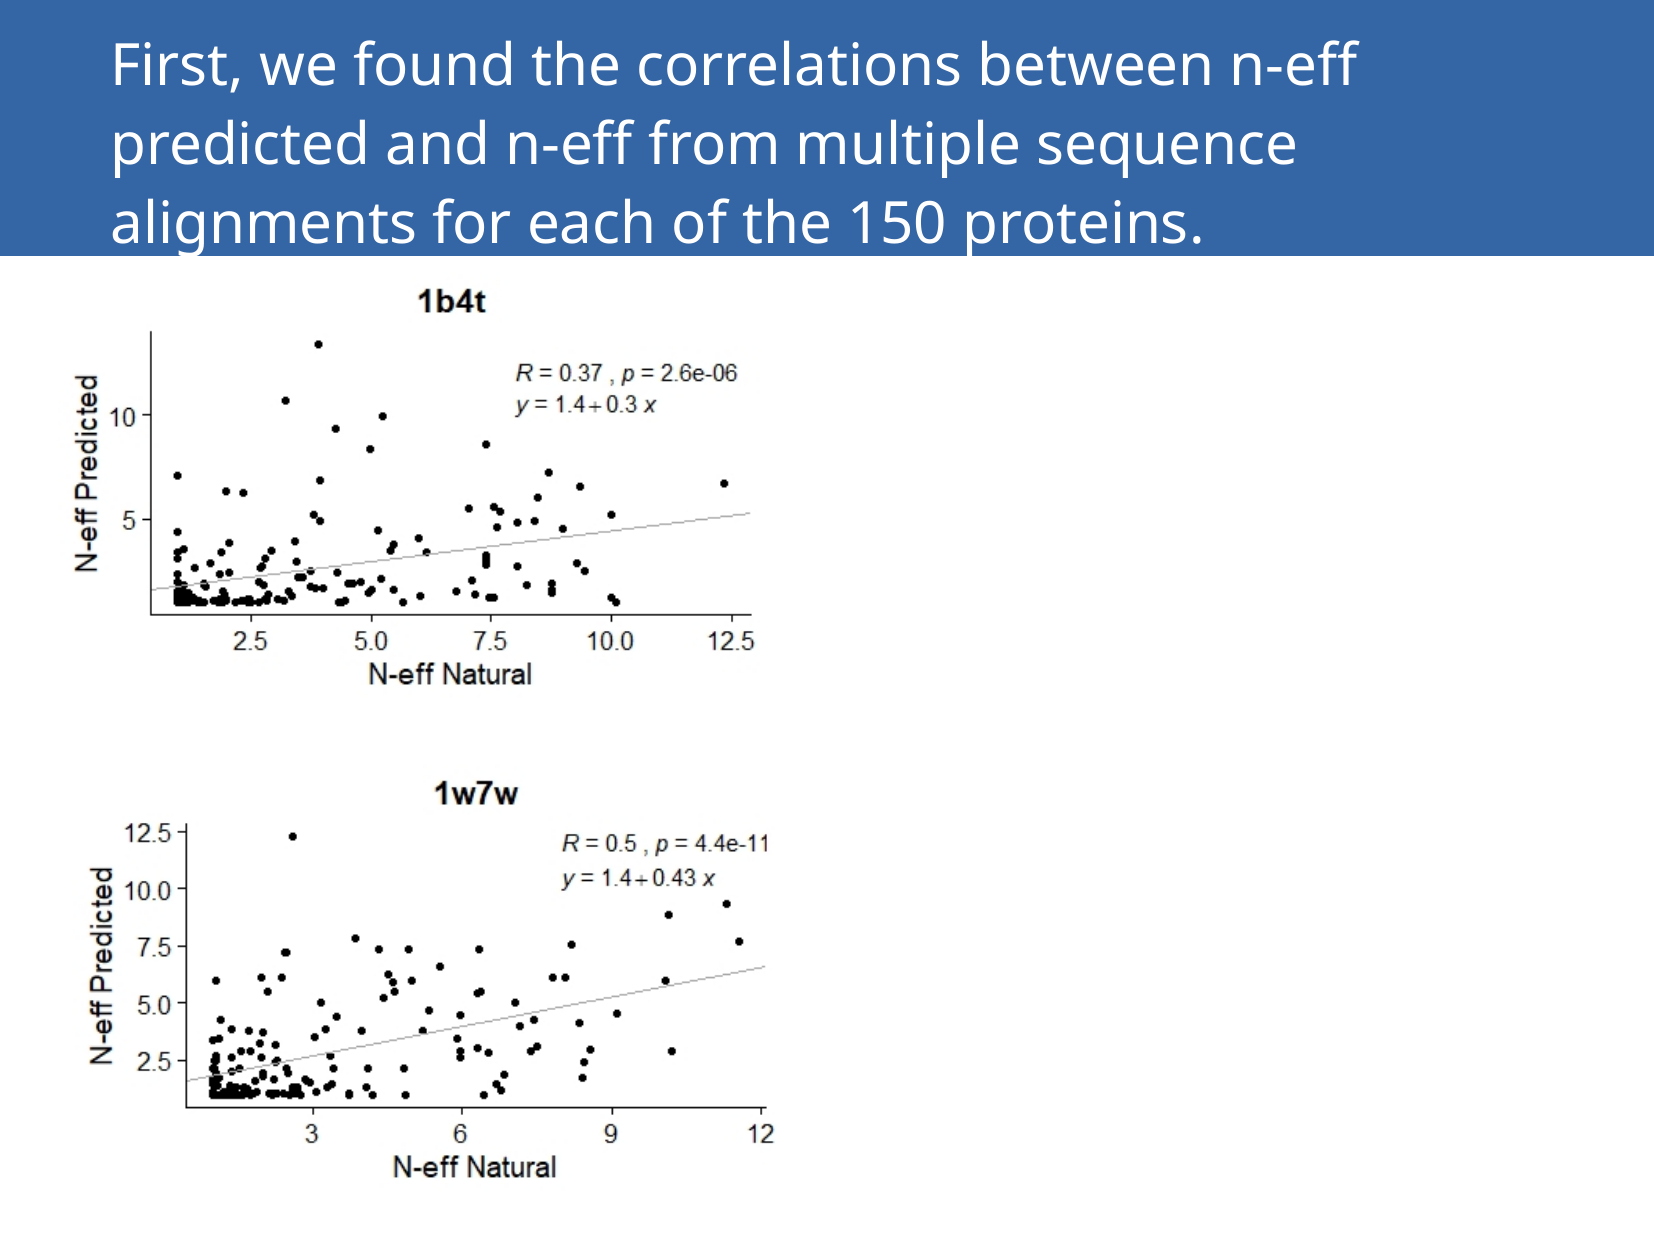

First, we found the correlations between n-eff predicted and n-eff from multiple sequence alignments for each of the 150 proteins.